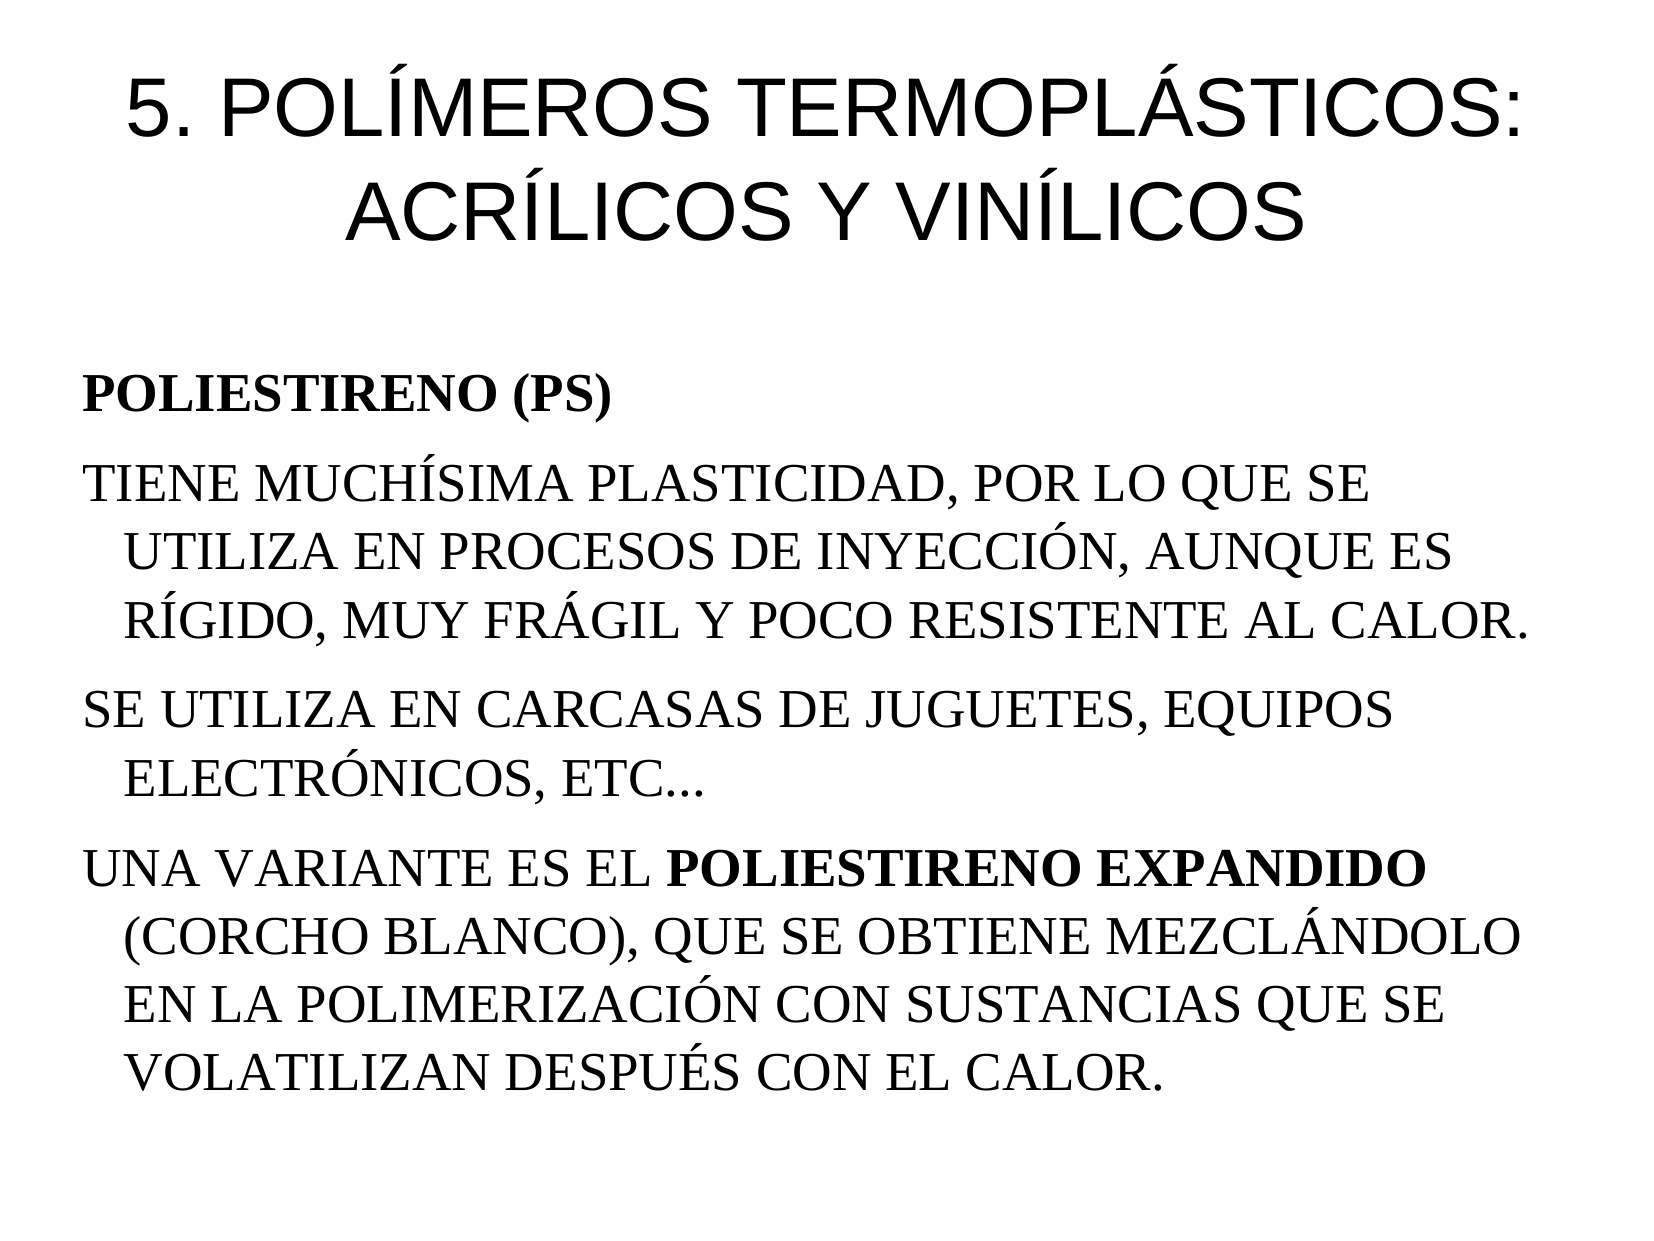

# 5. POLÍMEROS TERMOPLÁSTICOS: ACRÍLICOS Y VINÍLICOS
POLIESTIRENO (PS)
TIENE MUCHÍSIMA PLASTICIDAD, POR LO QUE SE UTILIZA EN PROCESOS DE INYECCIÓN, AUNQUE ES RÍGIDO, MUY FRÁGIL Y POCO RESISTENTE AL CALOR.
SE UTILIZA EN CARCASAS DE JUGUETES, EQUIPOS ELECTRÓNICOS, ETC...
UNA VARIANTE ES EL POLIESTIRENO EXPANDIDO (CORCHO BLANCO), QUE SE OBTIENE MEZCLÁNDOLO EN LA POLIMERIZACIÓN CON SUSTANCIAS QUE SE VOLATILIZAN DESPUÉS CON EL CALOR.